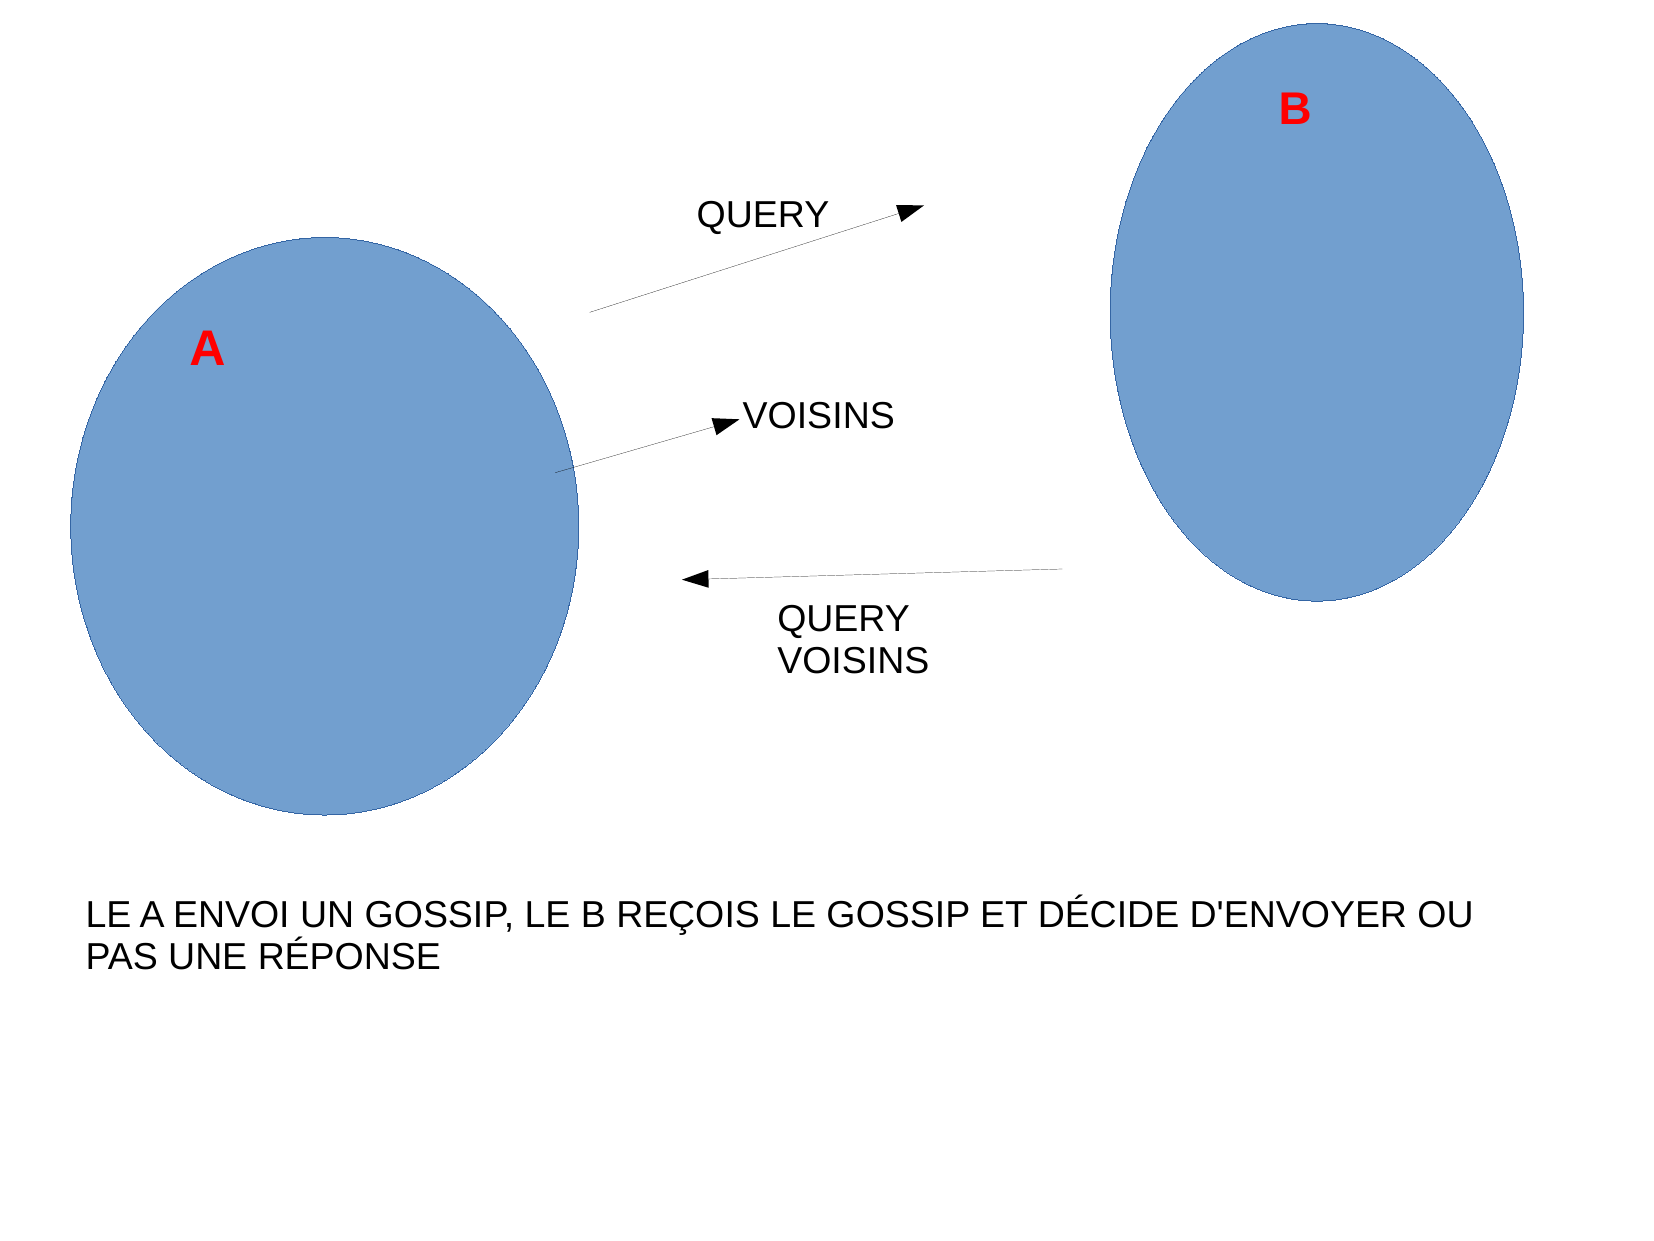

B
QUERY
A
VOISINS
QUERY VOISINS
LE A ENVOI UN GOSSIP, LE B REÇOIS LE GOSSIP ET DÉCIDE D'ENVOYER OU PAS UNE RÉPONSE